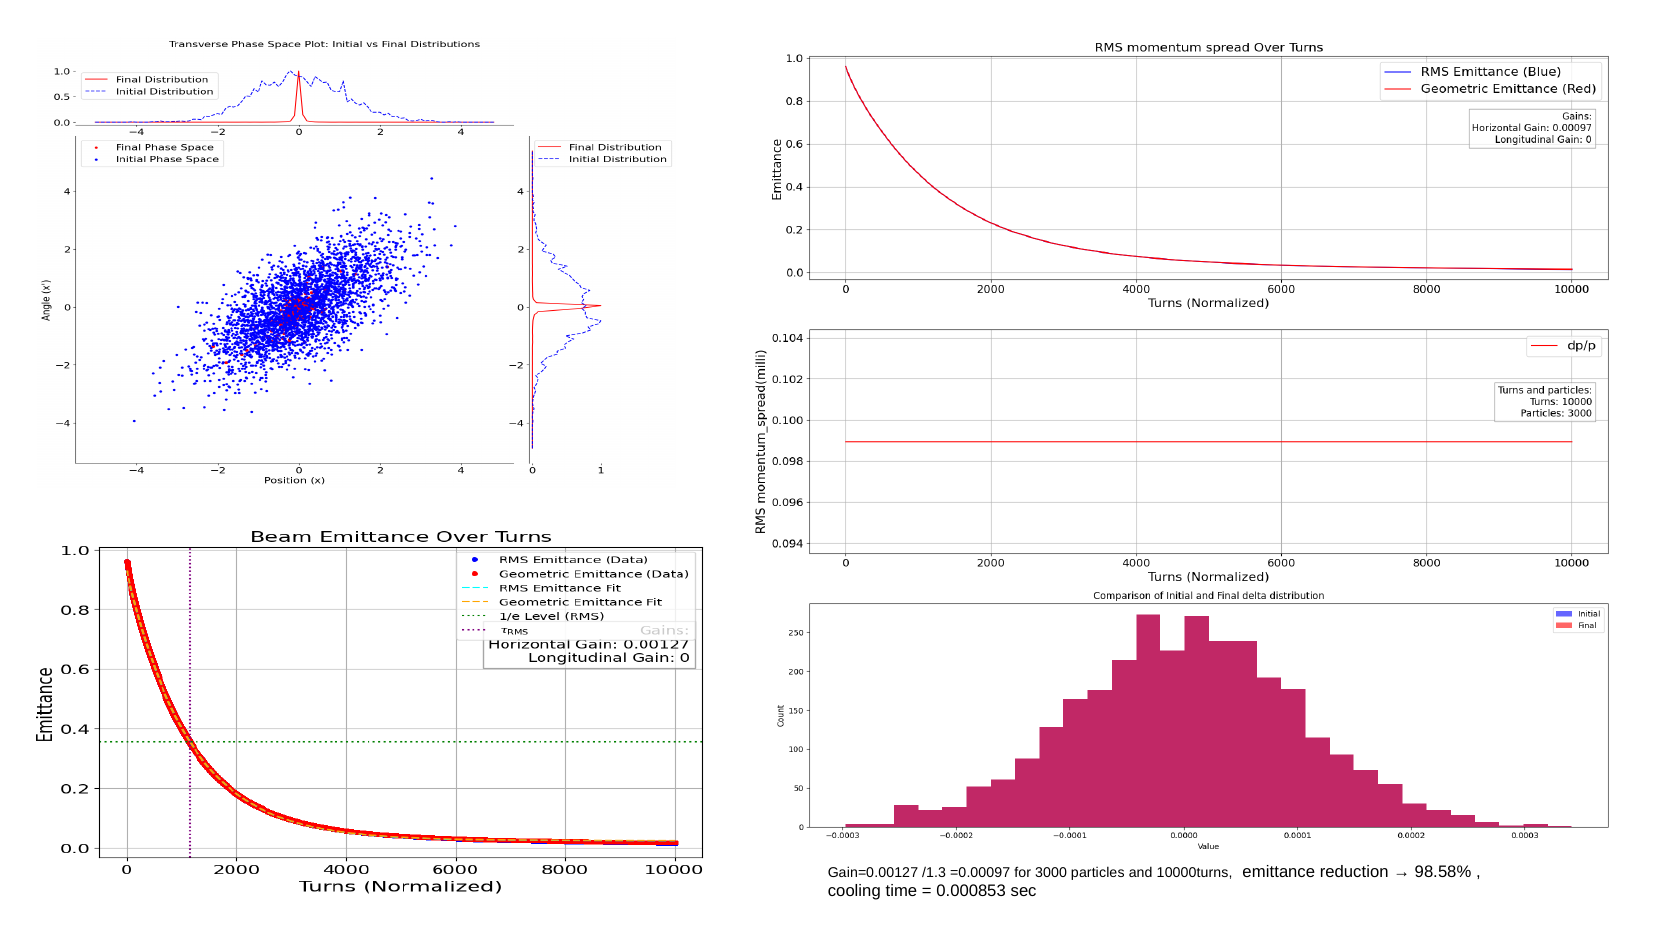

# Gain=0.00127 /1.3 =0.00097 for 3000 particles and 10000turns, emittance reduction → 98.58% , cooling time = 0.000853 sec